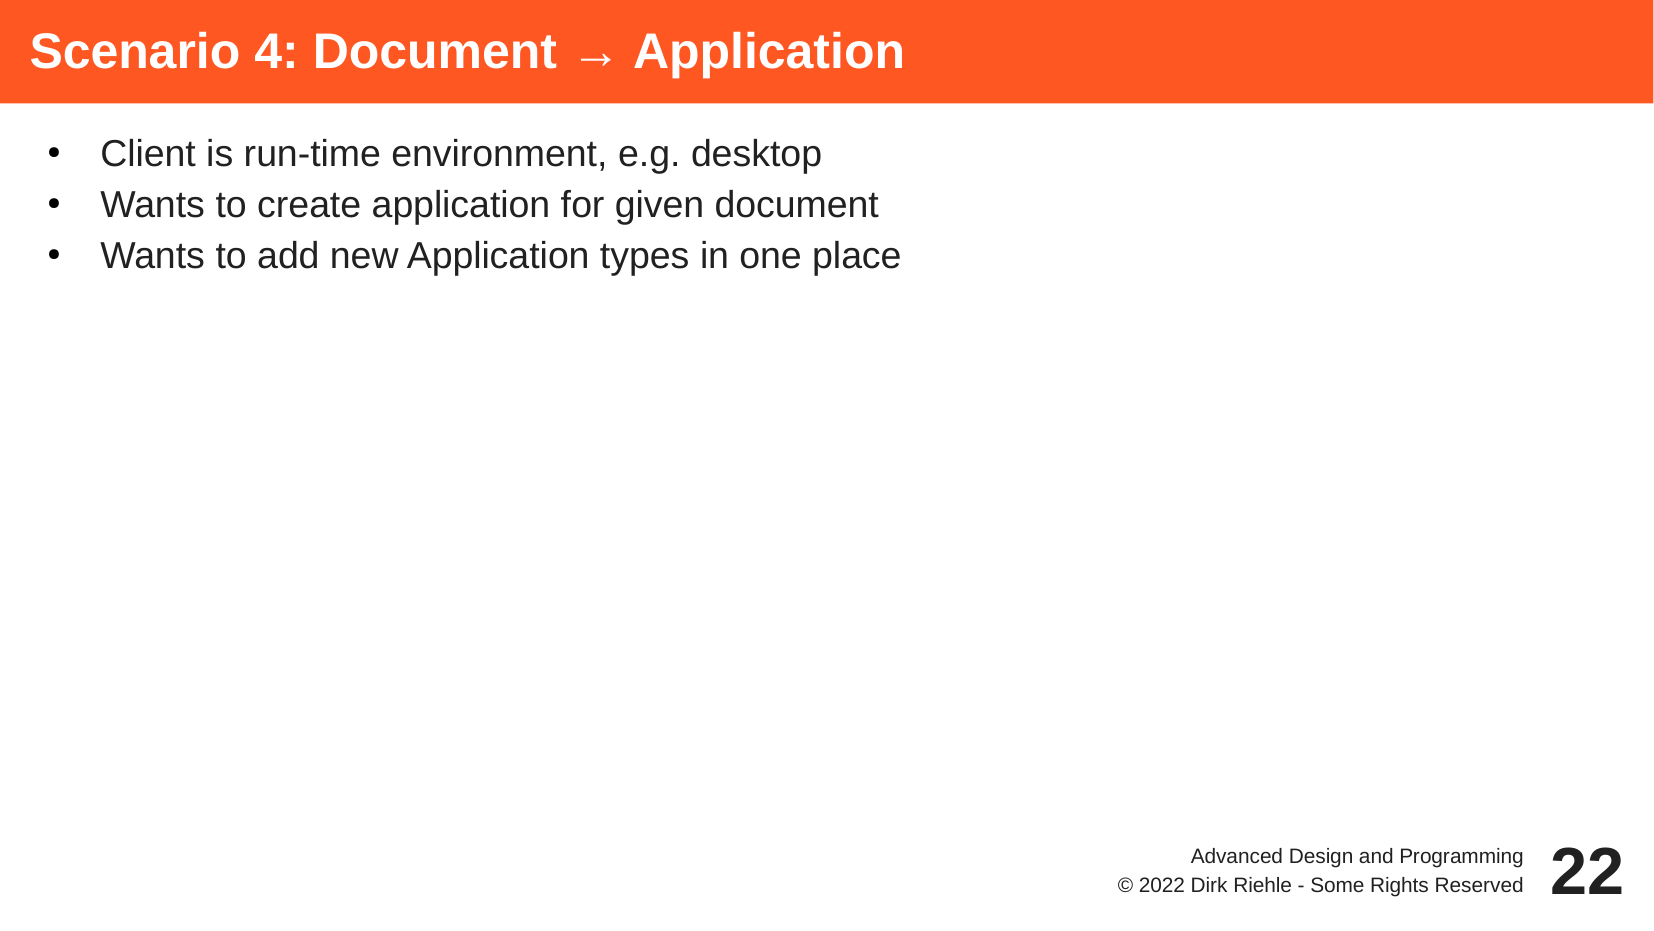

# Scenario 4: Document → Application
Client is run-time environment, e.g. desktop
Wants to create application for given document
Wants to add new Application types in one place
Advanced Design and Programming
22
© 2022 Dirk Riehle - Some Rights Reserved